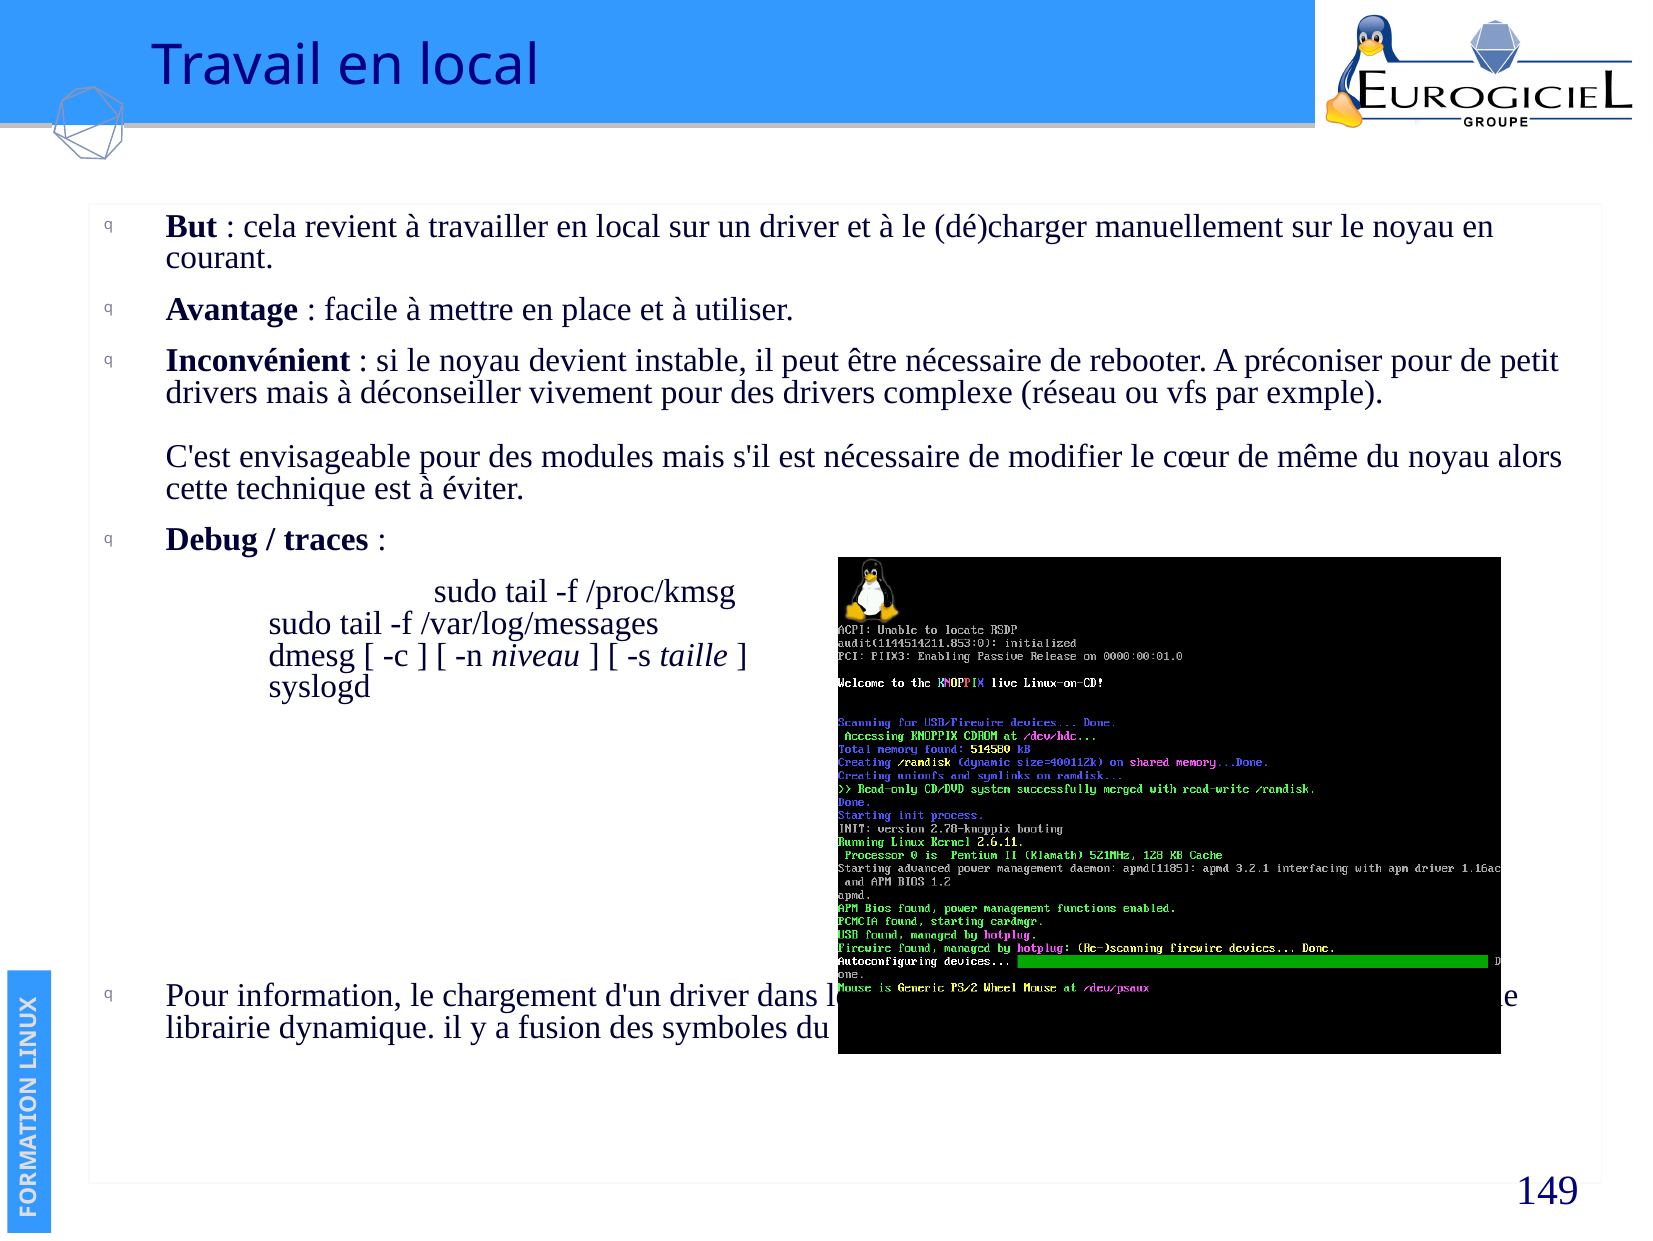

# Travail en local
But : cela revient à travailler en local sur un driver et à le (dé)charger manuellement sur le noyau en courant.
Avantage : facile à mettre en place et à utiliser.
Inconvénient : si le noyau devient instable, il peut être nécessaire de rebooter. A préconiser pour de petit drivers mais à déconseiller vivement pour des drivers complexe (réseau ou vfs par exmple).
C'est envisageable pour des modules mais s'il est nécessaire de modifier le cœur de même du noyau alors cette technique est à éviter.
Debug / traces :
		sudo tail -f /proc/kmsg
	sudo tail -f /var/log/messages
	dmesg [ -c ] [ -n niveau ] [ -s taille ]
	syslogd
Pour information, le chargement d'un driver dans le noyau en dynamique revient au chargement d'une librairie dynamique. il y a fusion des symboles du modules avec ceux du noyau.